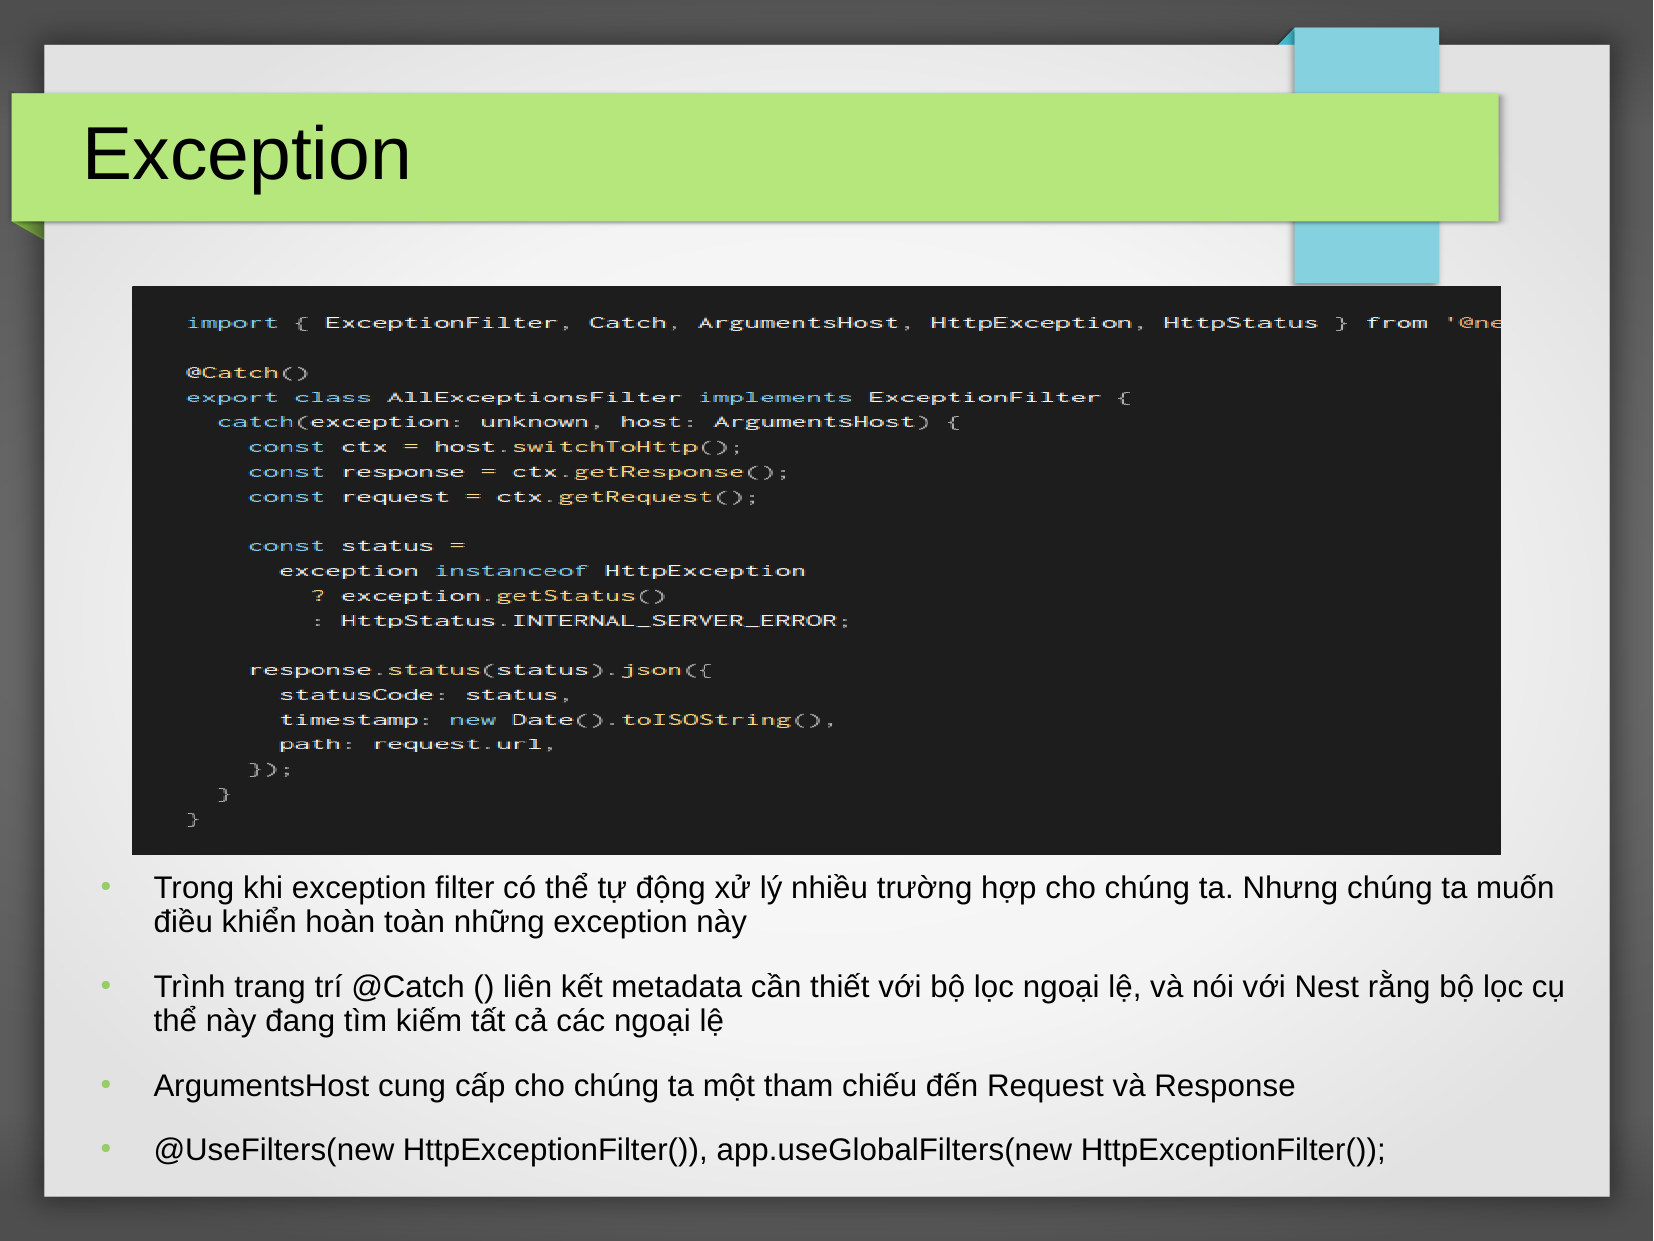

# Exception
Trong khi exception filter có thể tự động xử lý nhiều trường hợp cho chúng ta. Nhưng chúng ta muốn điều khiển hoàn toàn những exception này
Trình trang trí @Catch () liên kết metadata cần thiết với bộ lọc ngoại lệ, và nói với Nest rằng bộ lọc cụ thể này đang tìm kiếm tất cả các ngoại lệ
ArgumentsHost cung cấp cho chúng ta một tham chiếu đến Request và Response
@UseFilters(new HttpExceptionFilter()), app.useGlobalFilters(new HttpExceptionFilter());